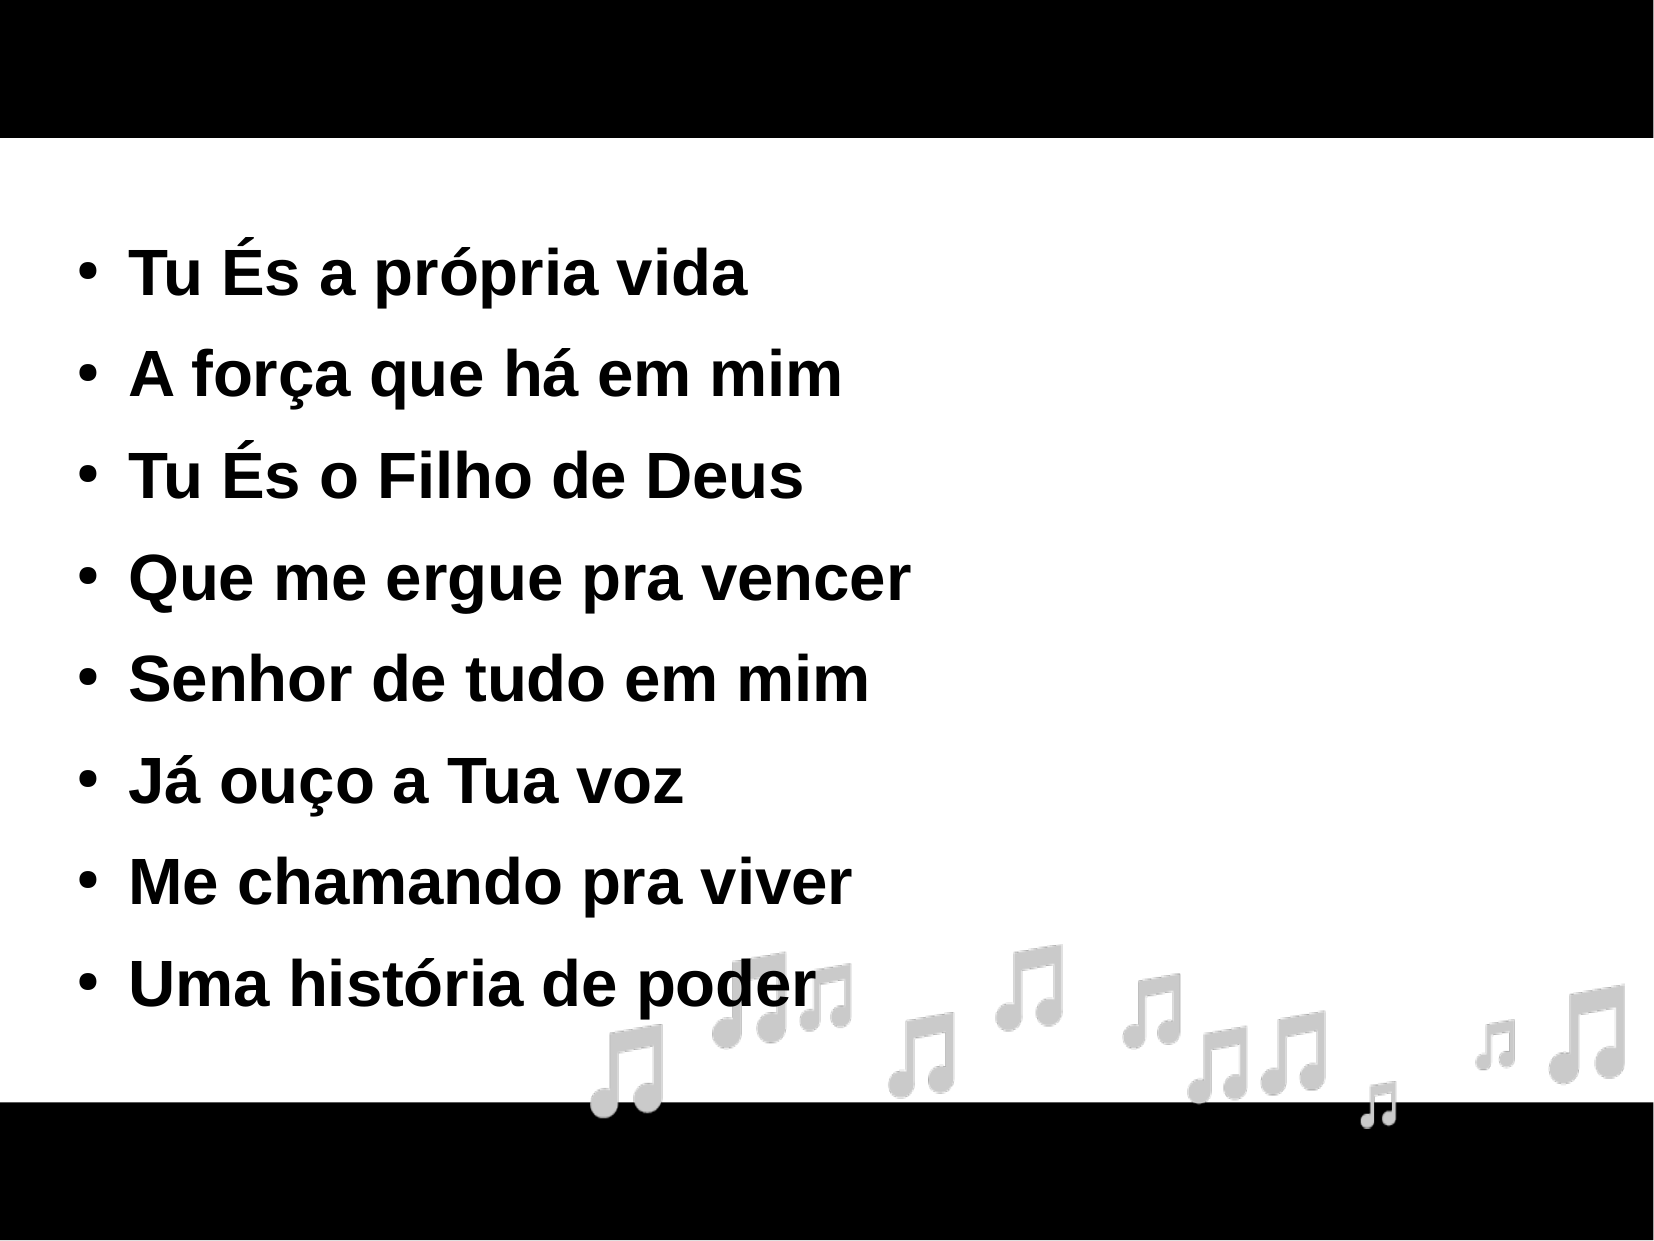

# Tu És a própria vida
A força que há em mim
Tu És o Filho de Deus
Que me ergue pra vencer
Senhor de tudo em mim
Já ouço a Tua voz
Me chamando pra viver
Uma história de poder